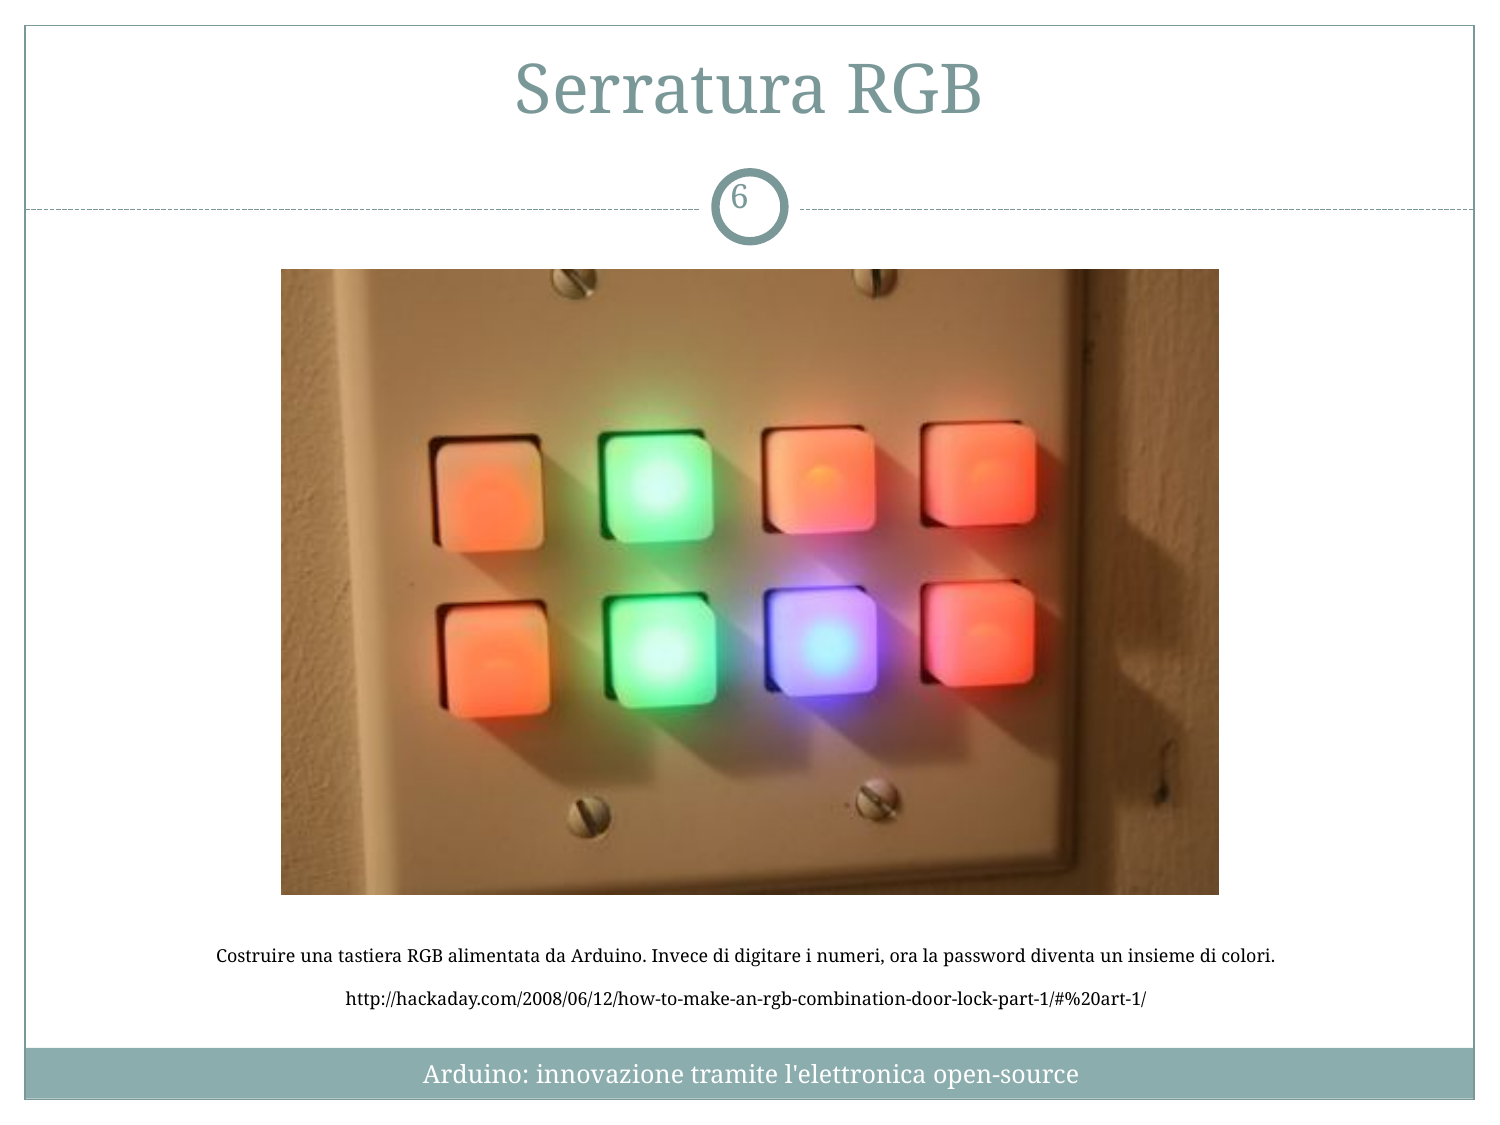

# Serratura RGB
Costruire una tastiera RGB alimentata da Arduino. Invece di digitare i numeri, ora la password diventa un insieme di colori.
http://hackaday.com/2008/06/12/how-to-make-an-rgb-combination-door-lock-part-1/#%20art-1/
Arduino: innovazione tramite l'elettronica open-source